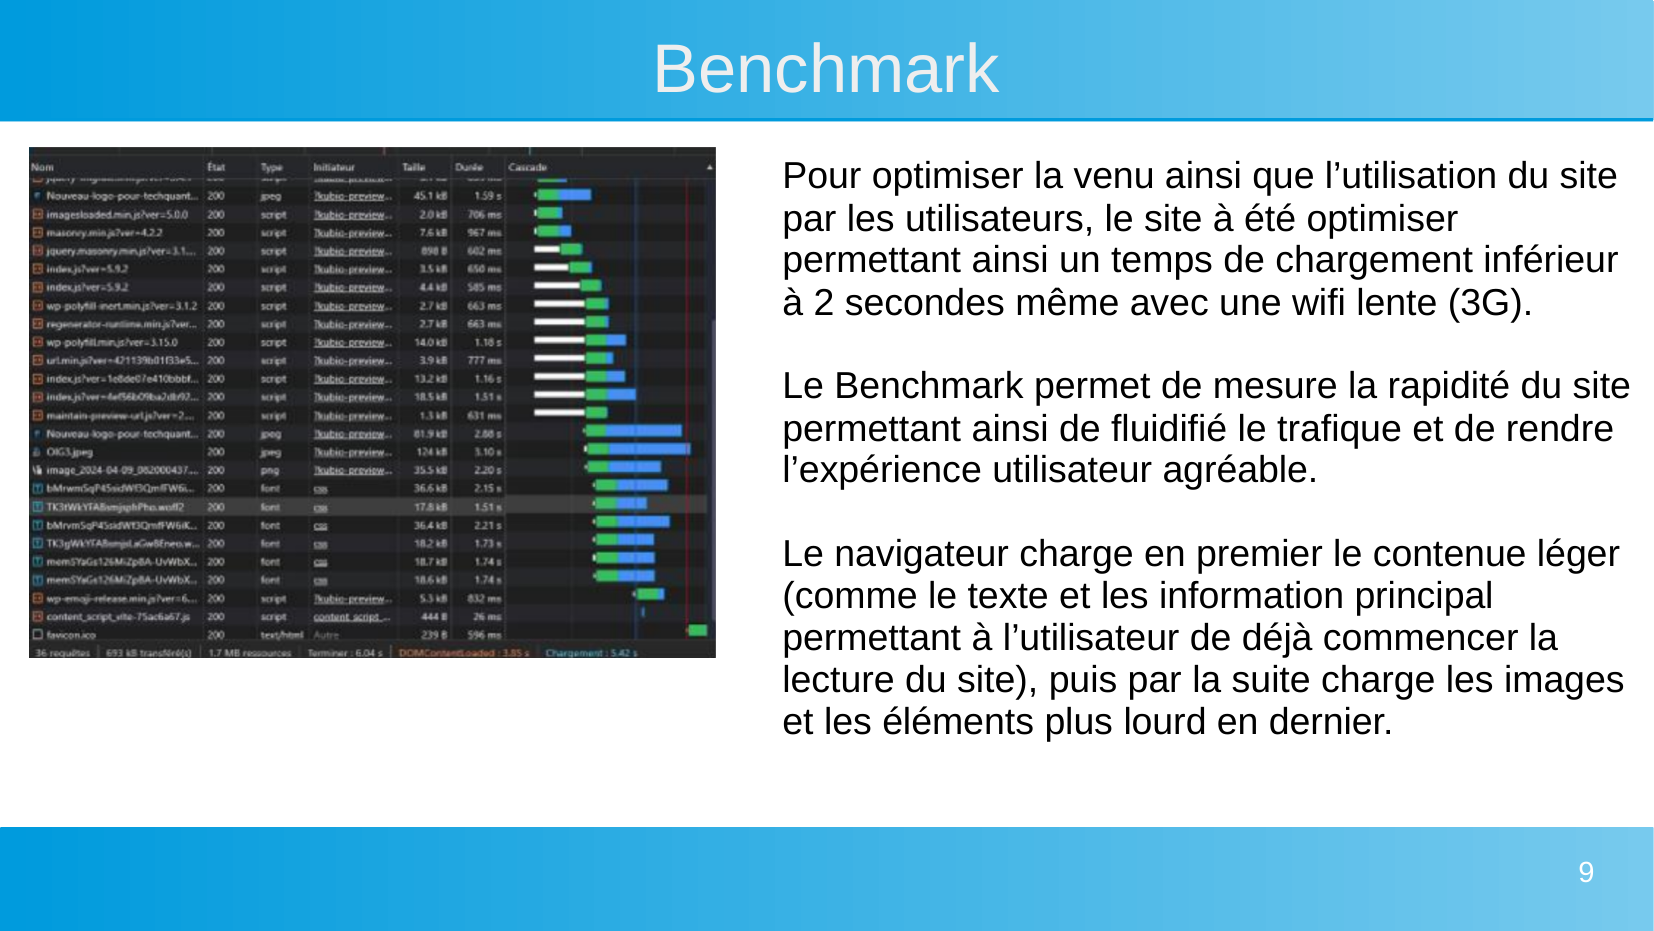

# Benchmark
Pour optimiser la venu ainsi que l’utilisation du site par les utilisateurs, le site à été optimiser permettant ainsi un temps de chargement inférieur à 2 secondes même avec une wifi lente (3G).
Le Benchmark permet de mesure la rapidité du site permettant ainsi de fluidifié le trafique et de rendre l’expérience utilisateur agréable.
Le navigateur charge en premier le contenue léger (comme le texte et les information principal permettant à l’utilisateur de déjà commencer la lecture du site), puis par la suite charge les images et les éléments plus lourd en dernier.
9